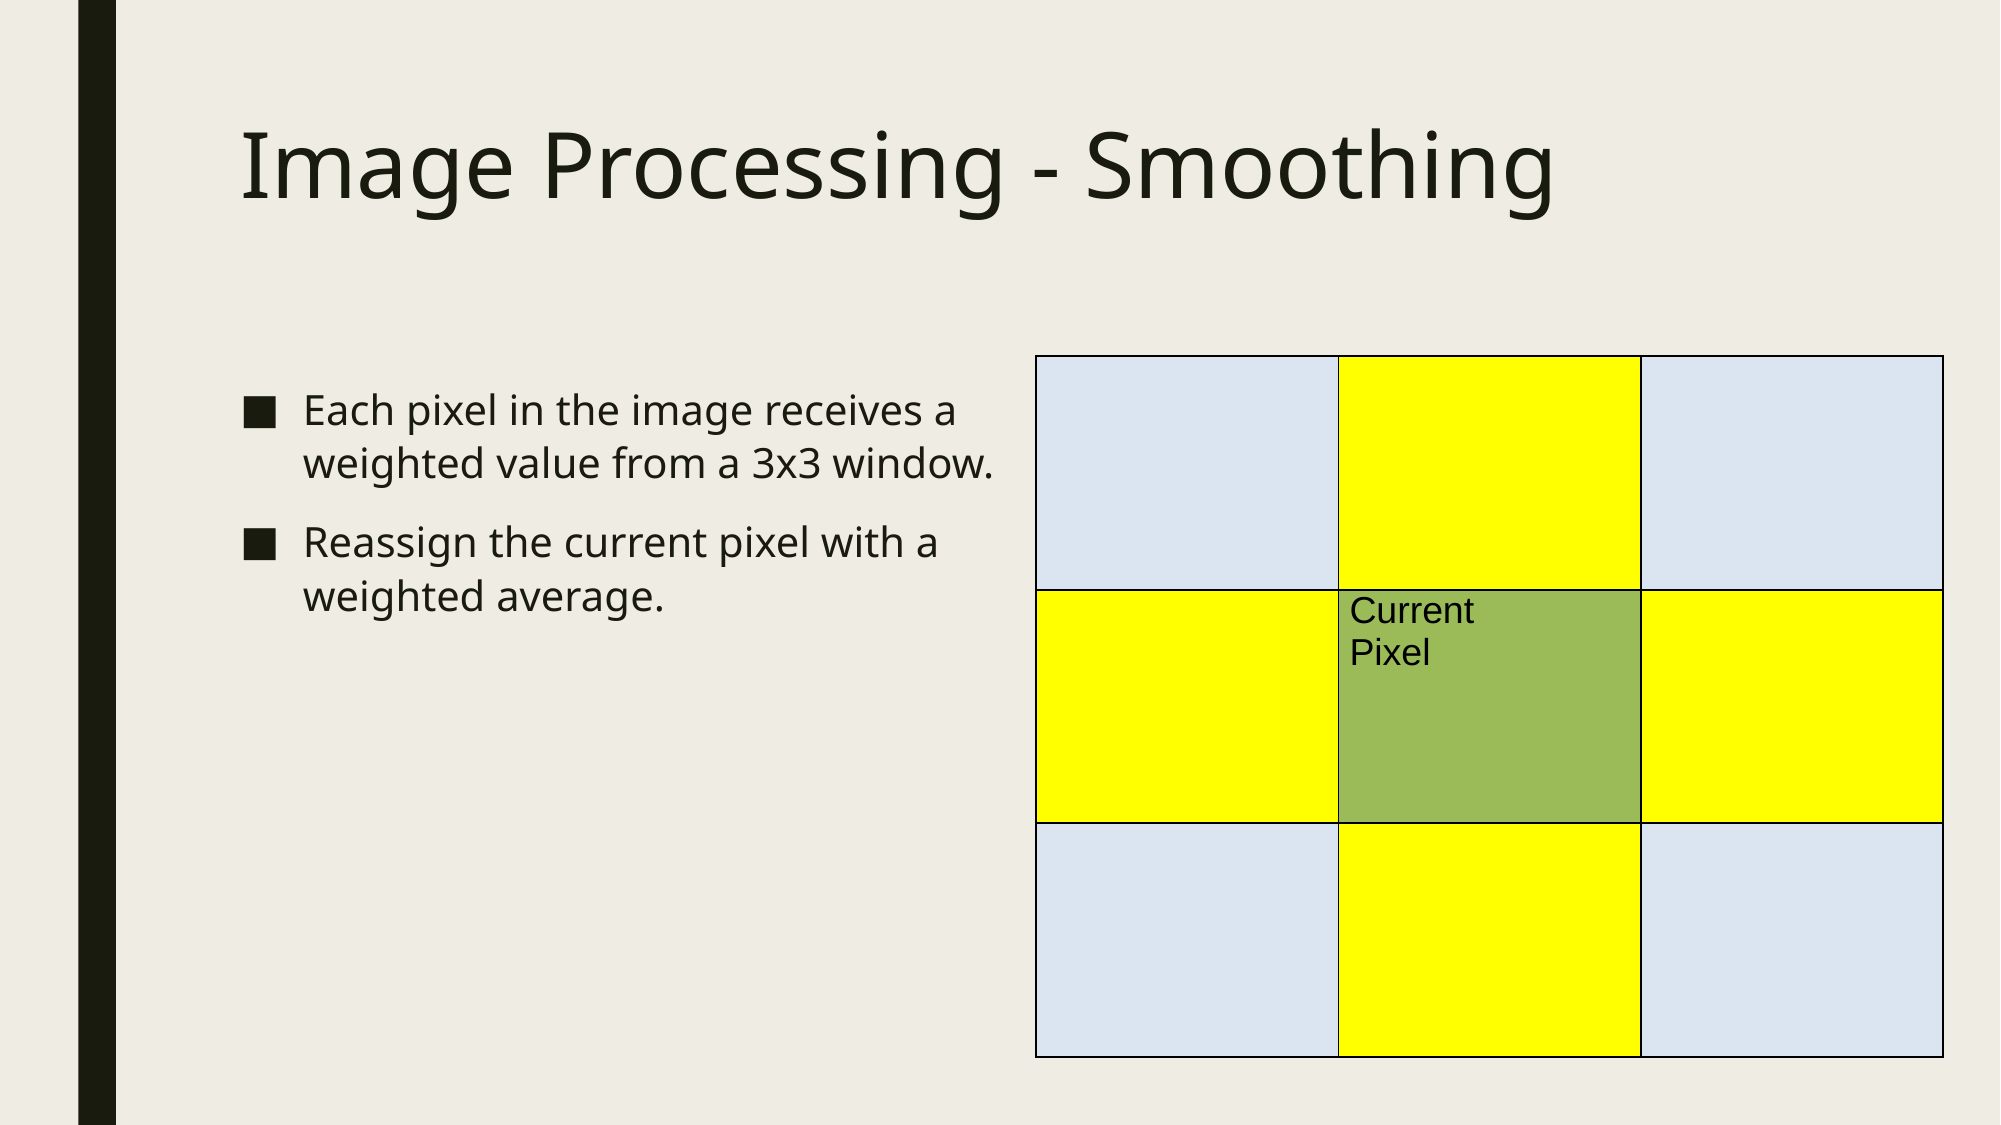

# Image Processing - Smoothing
| | | |
| --- | --- | --- |
| | Current Pixel | |
| | | |
Each pixel in the image receives a weighted value from a 3x3 window.
Reassign the current pixel with a weighted average.